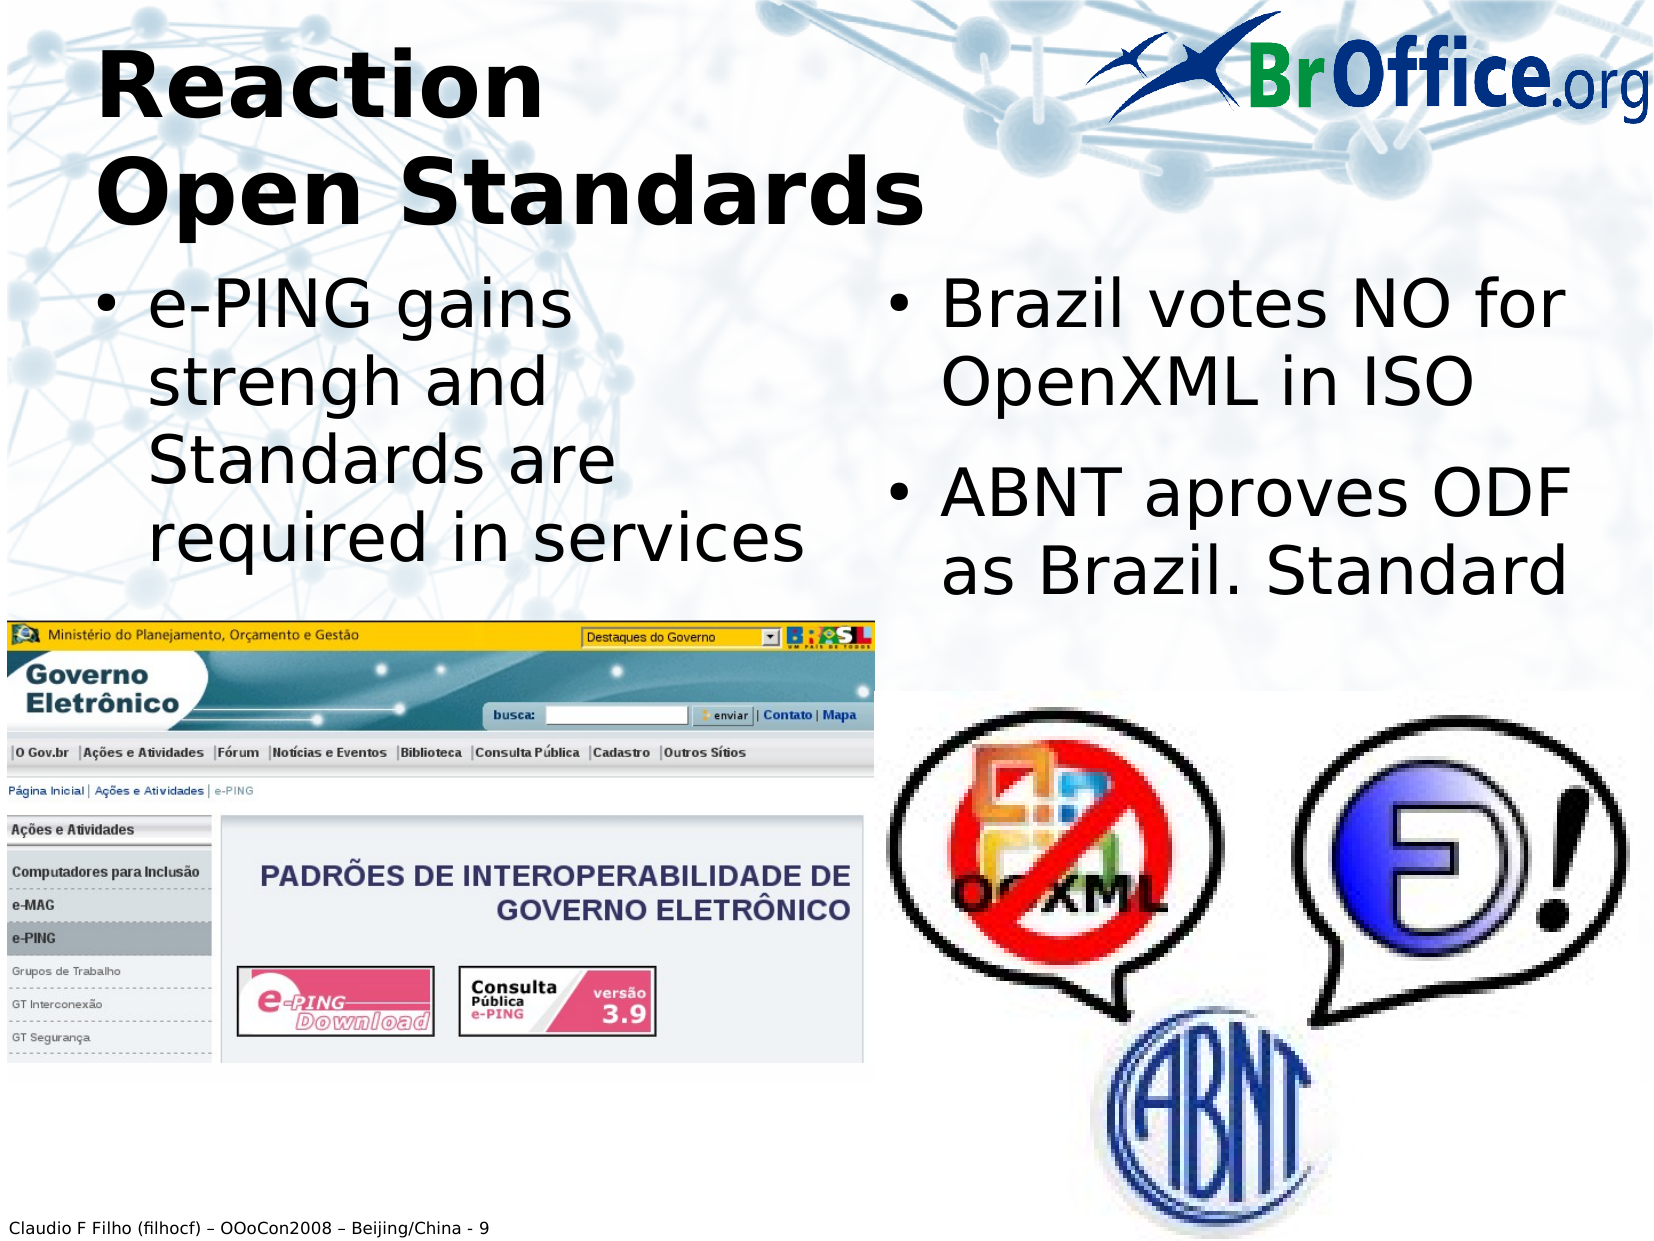

# Reaction Open Standards
e-PING gains strengh and Standards are required in services
Brazil votes NO for OpenXML in ISO
ABNT aproves ODF as Brazil. Standard